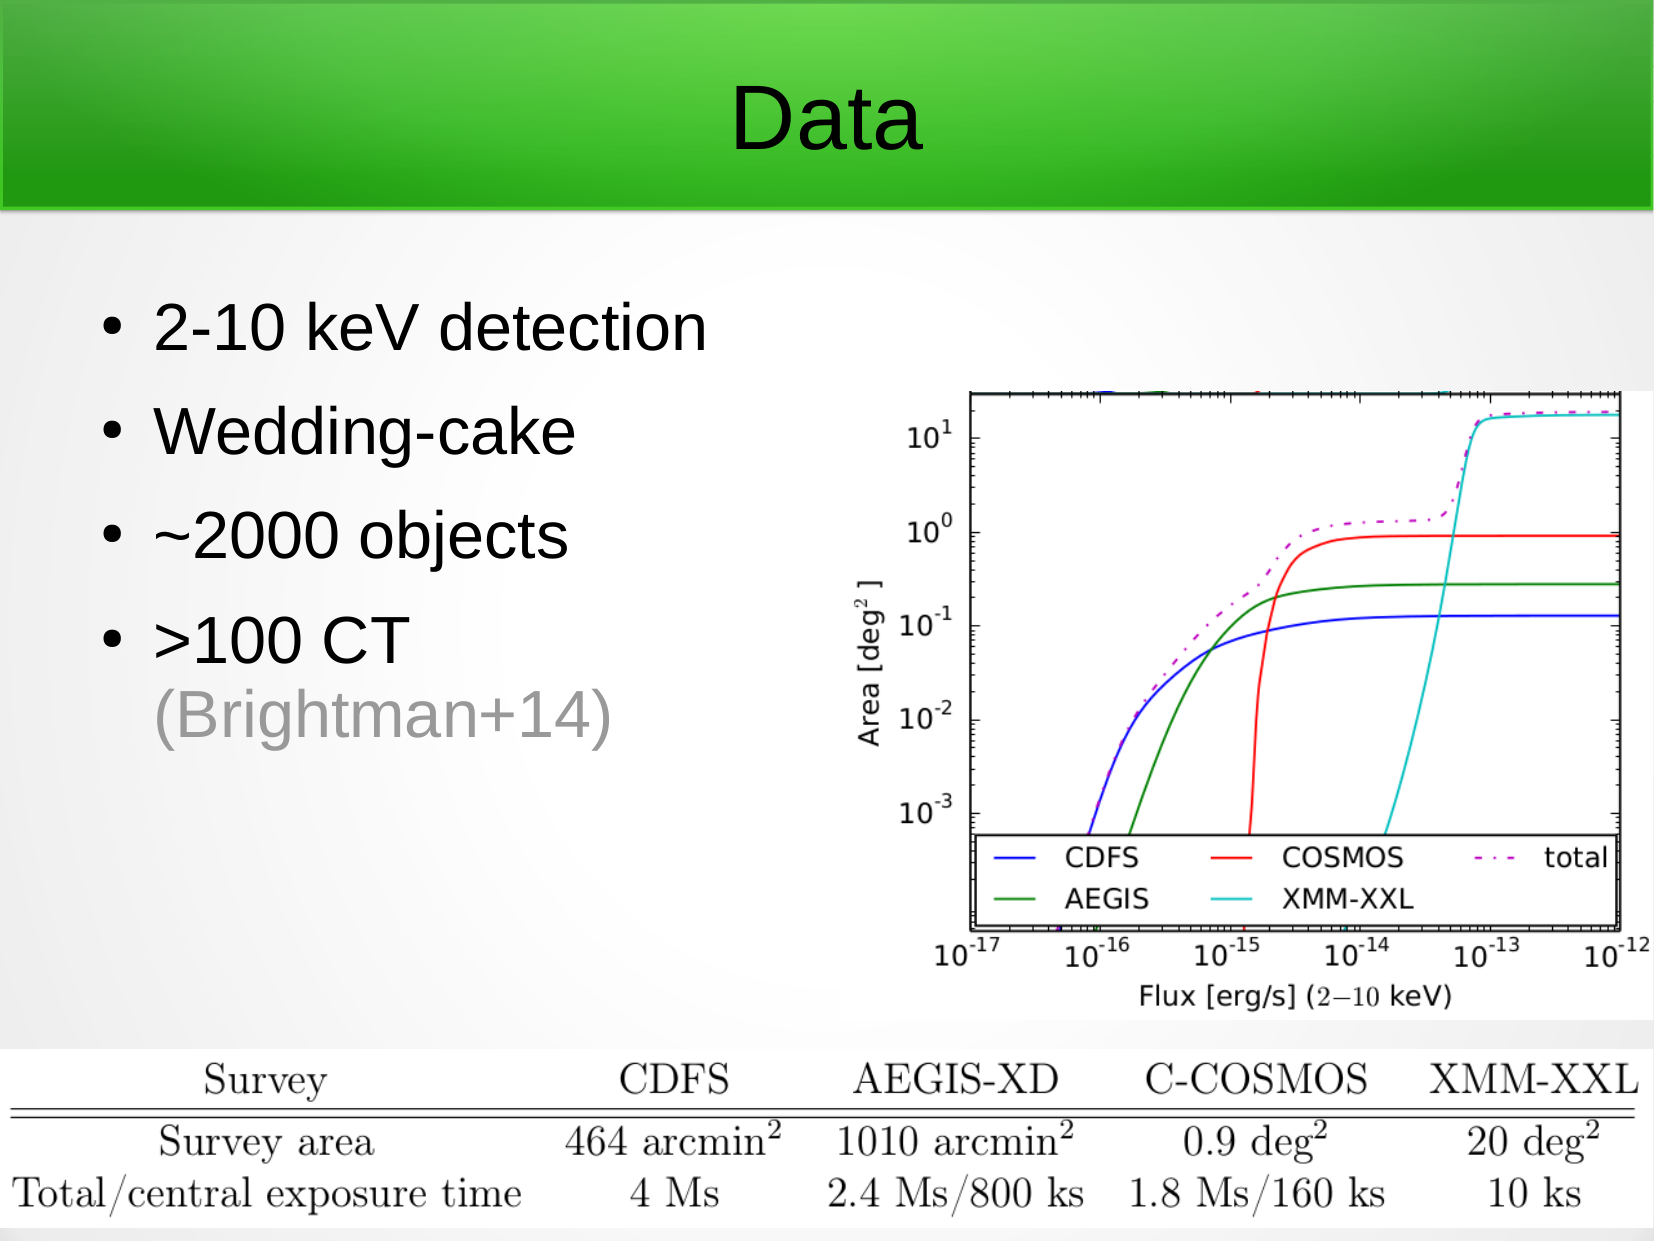

Data
# 2-10 keV detection
Wedding-cake
~2000 objects
>100 CT (Brightman+14)